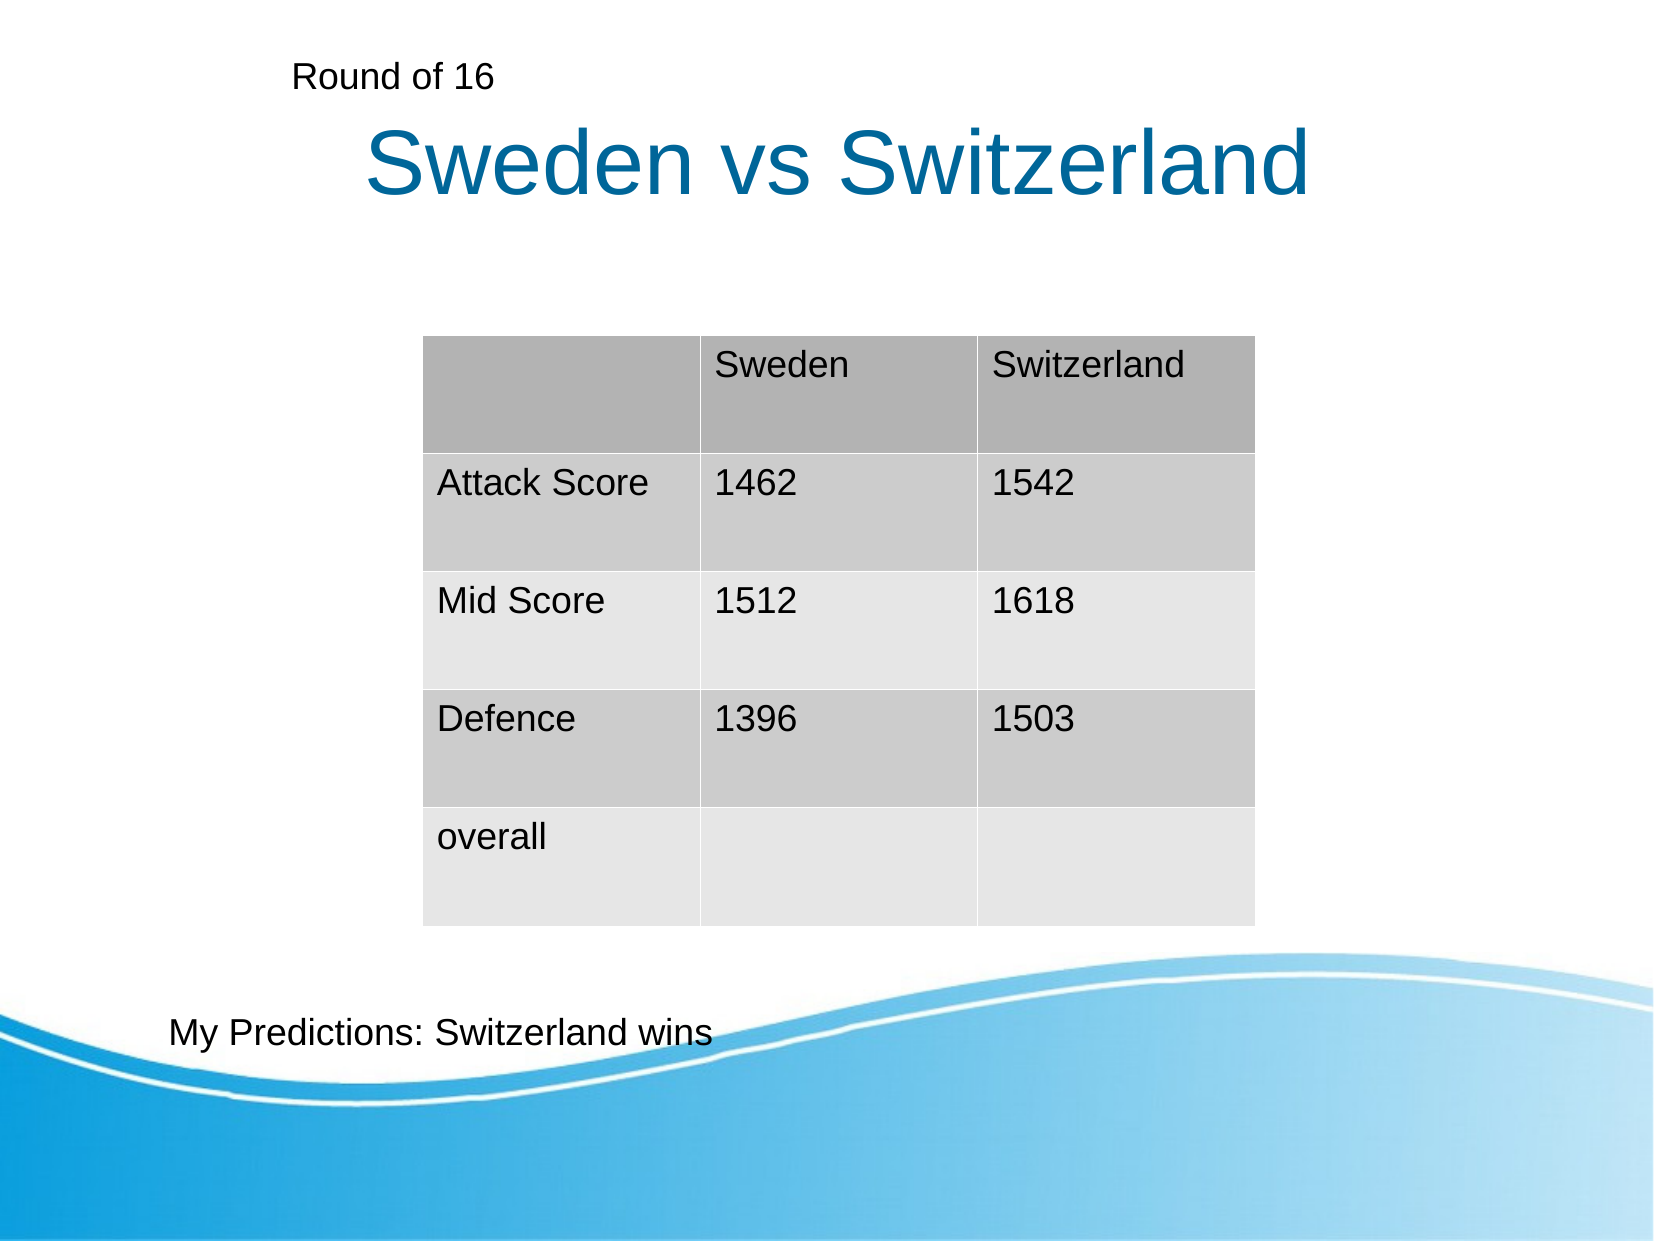

Round of 16
# Sweden vs Switzerland
| | Sweden | Switzerland |
| --- | --- | --- |
| Attack Score | 1462 | 1542 |
| Mid Score | 1512 | 1618 |
| Defence | 1396 | 1503 |
| overall | | |
My Predictions: Switzerland wins